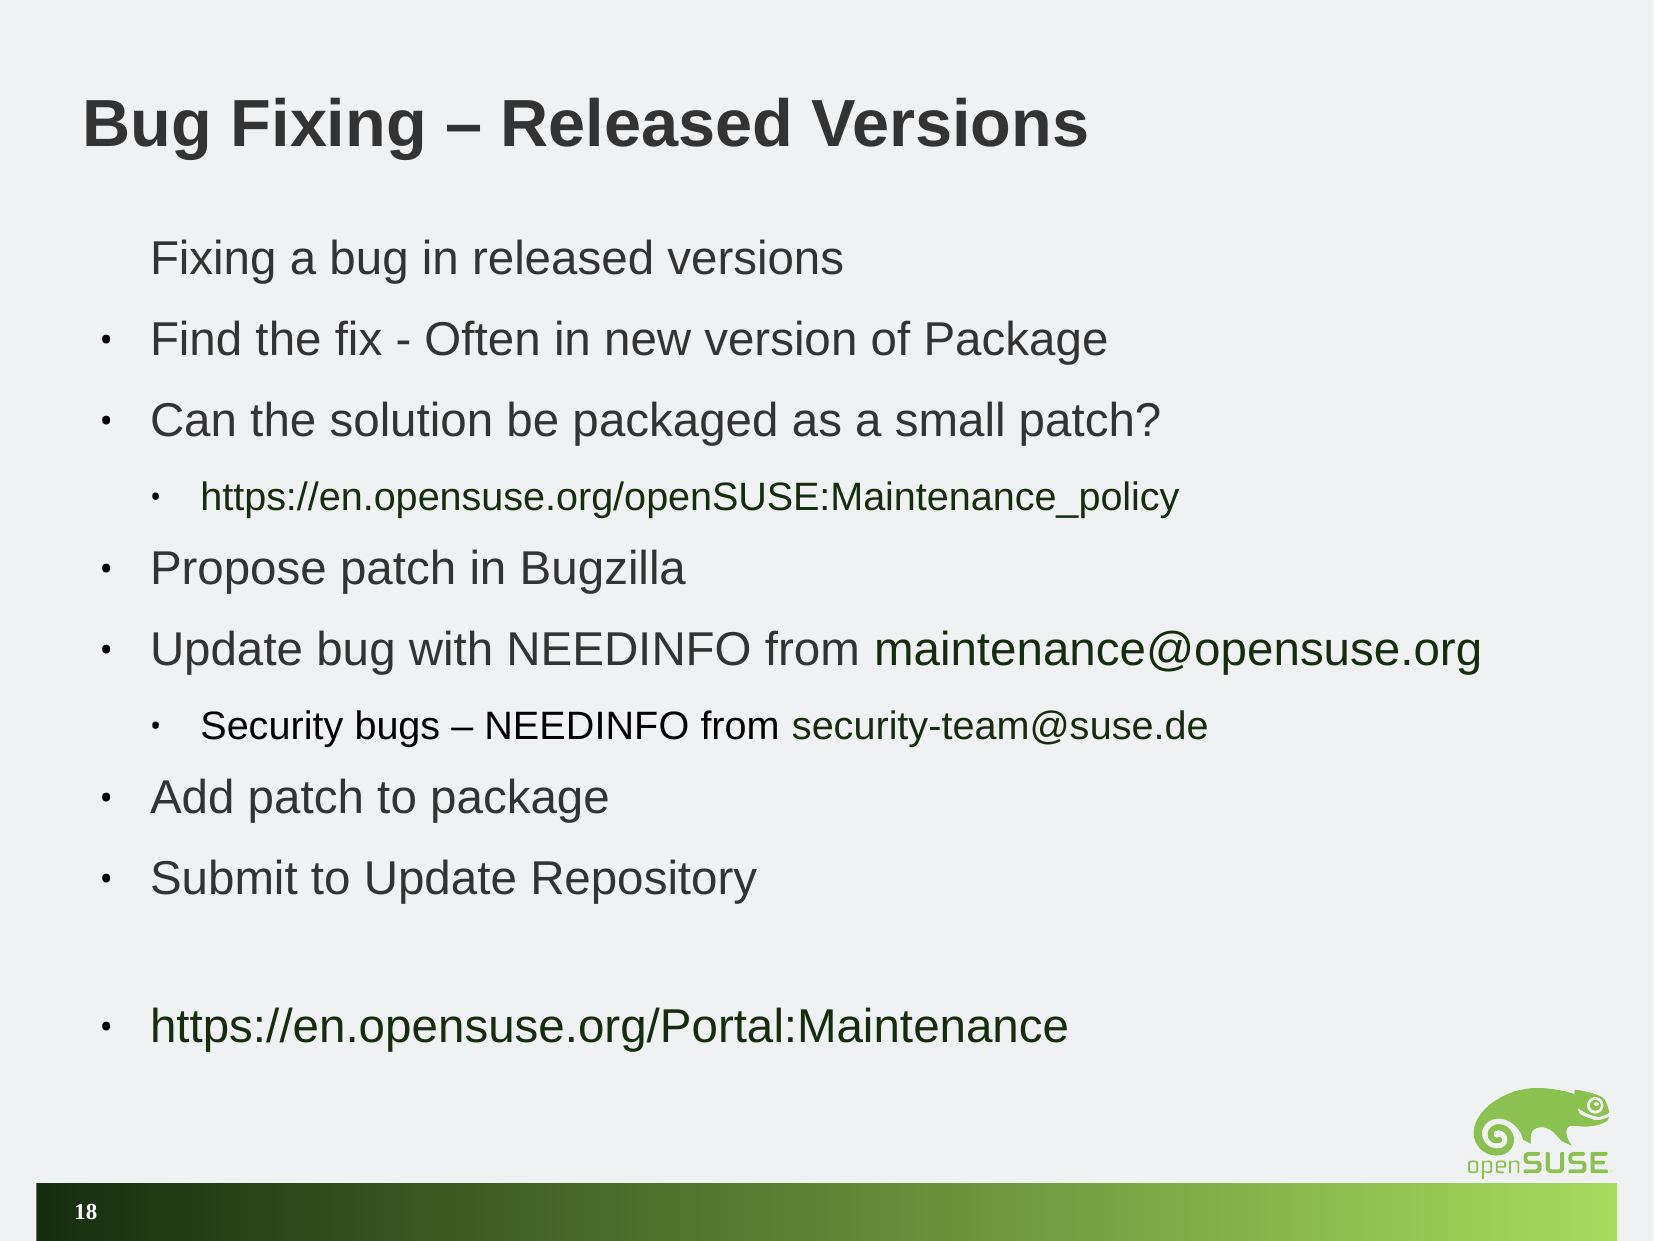

# Bug Fixing – Released Versions
Fixing a bug in released versions
Find the fix - Often in new version of Package
Can the solution be packaged as a small patch?
https://en.opensuse.org/openSUSE:Maintenance_policy
Propose patch in Bugzilla
Update bug with NEEDINFO from maintenance@opensuse.org
Security bugs – NEEDINFO from security-team@suse.de
Add patch to package
Submit to Update Repository
https://en.opensuse.org/Portal:Maintenance
18